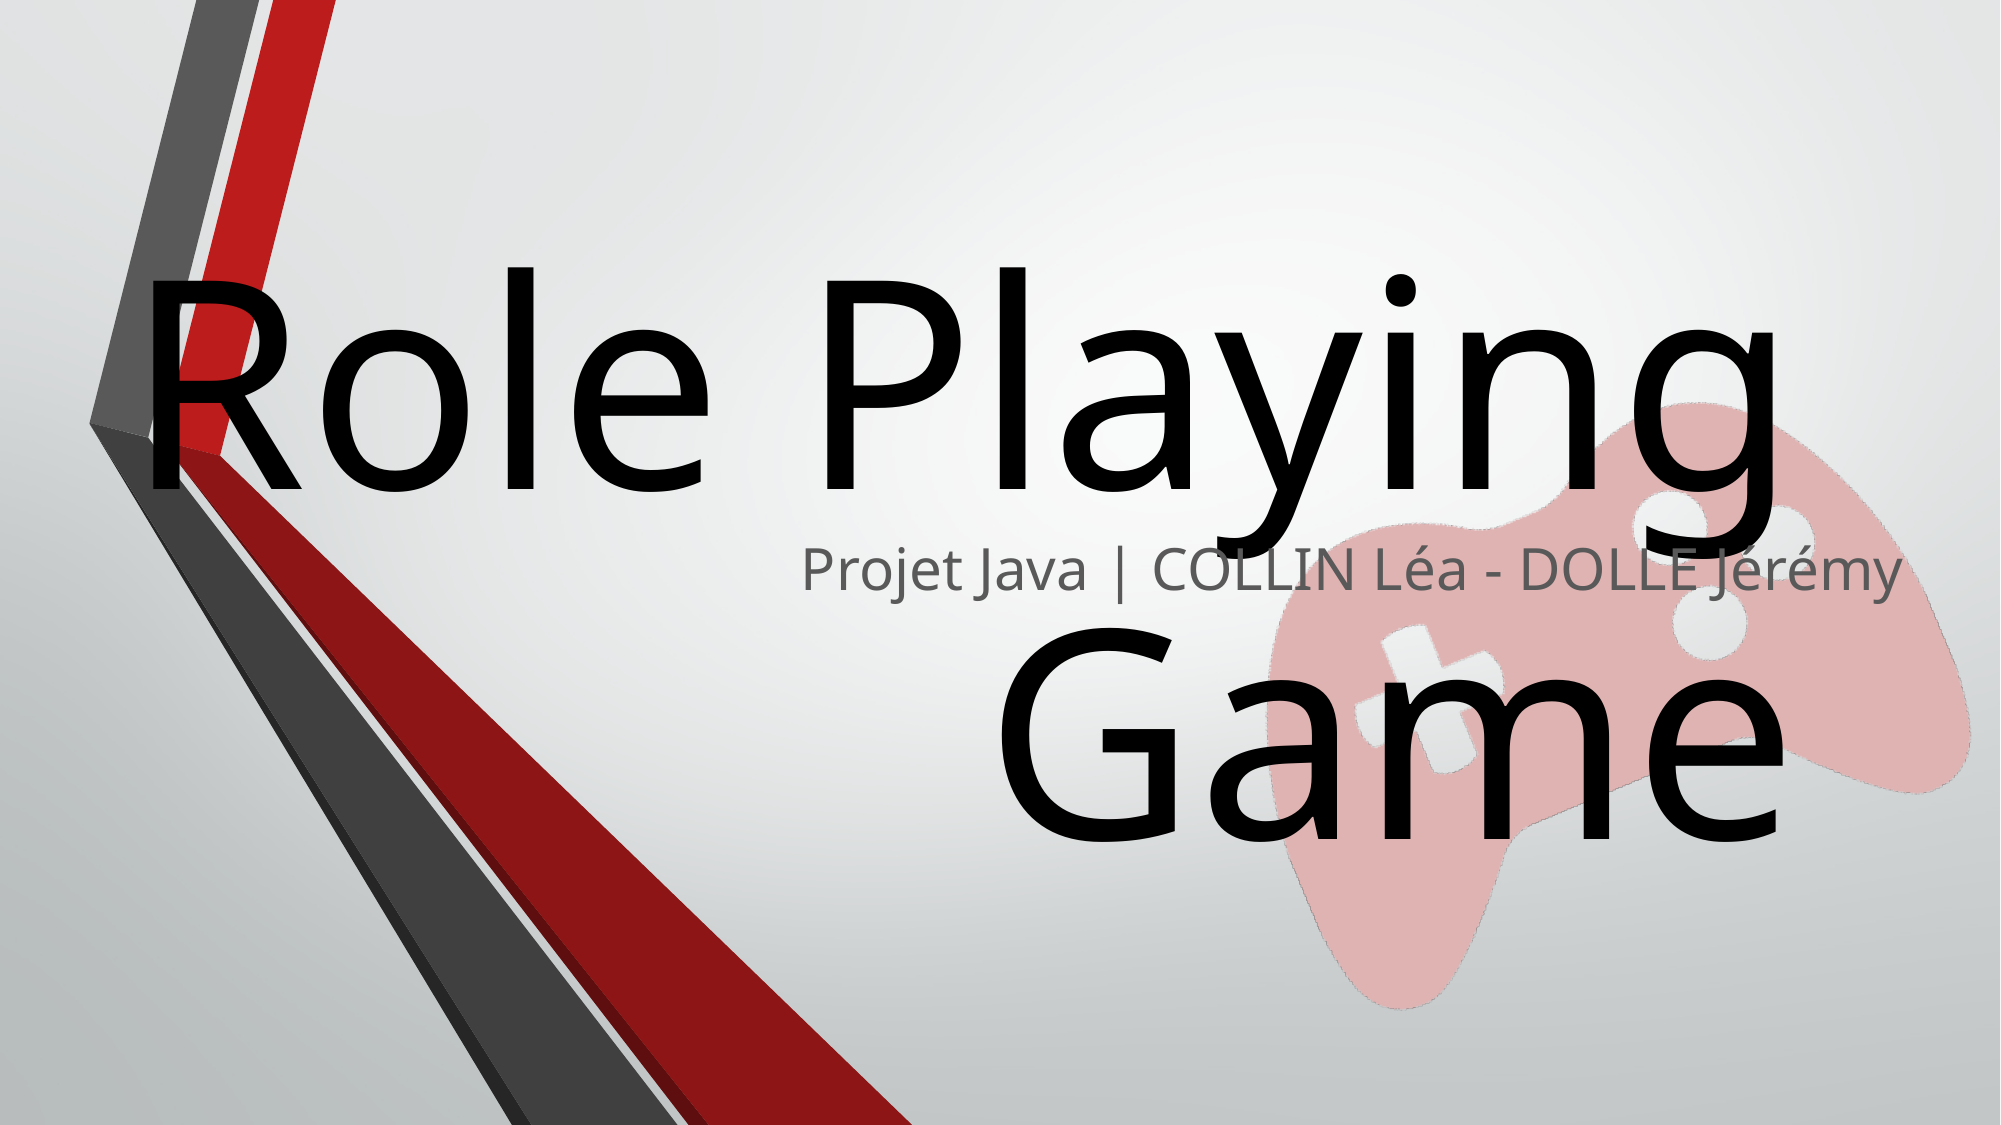

# Role Playing Game
Projet Java | COLLIN Léa - DOLLE Jérémy